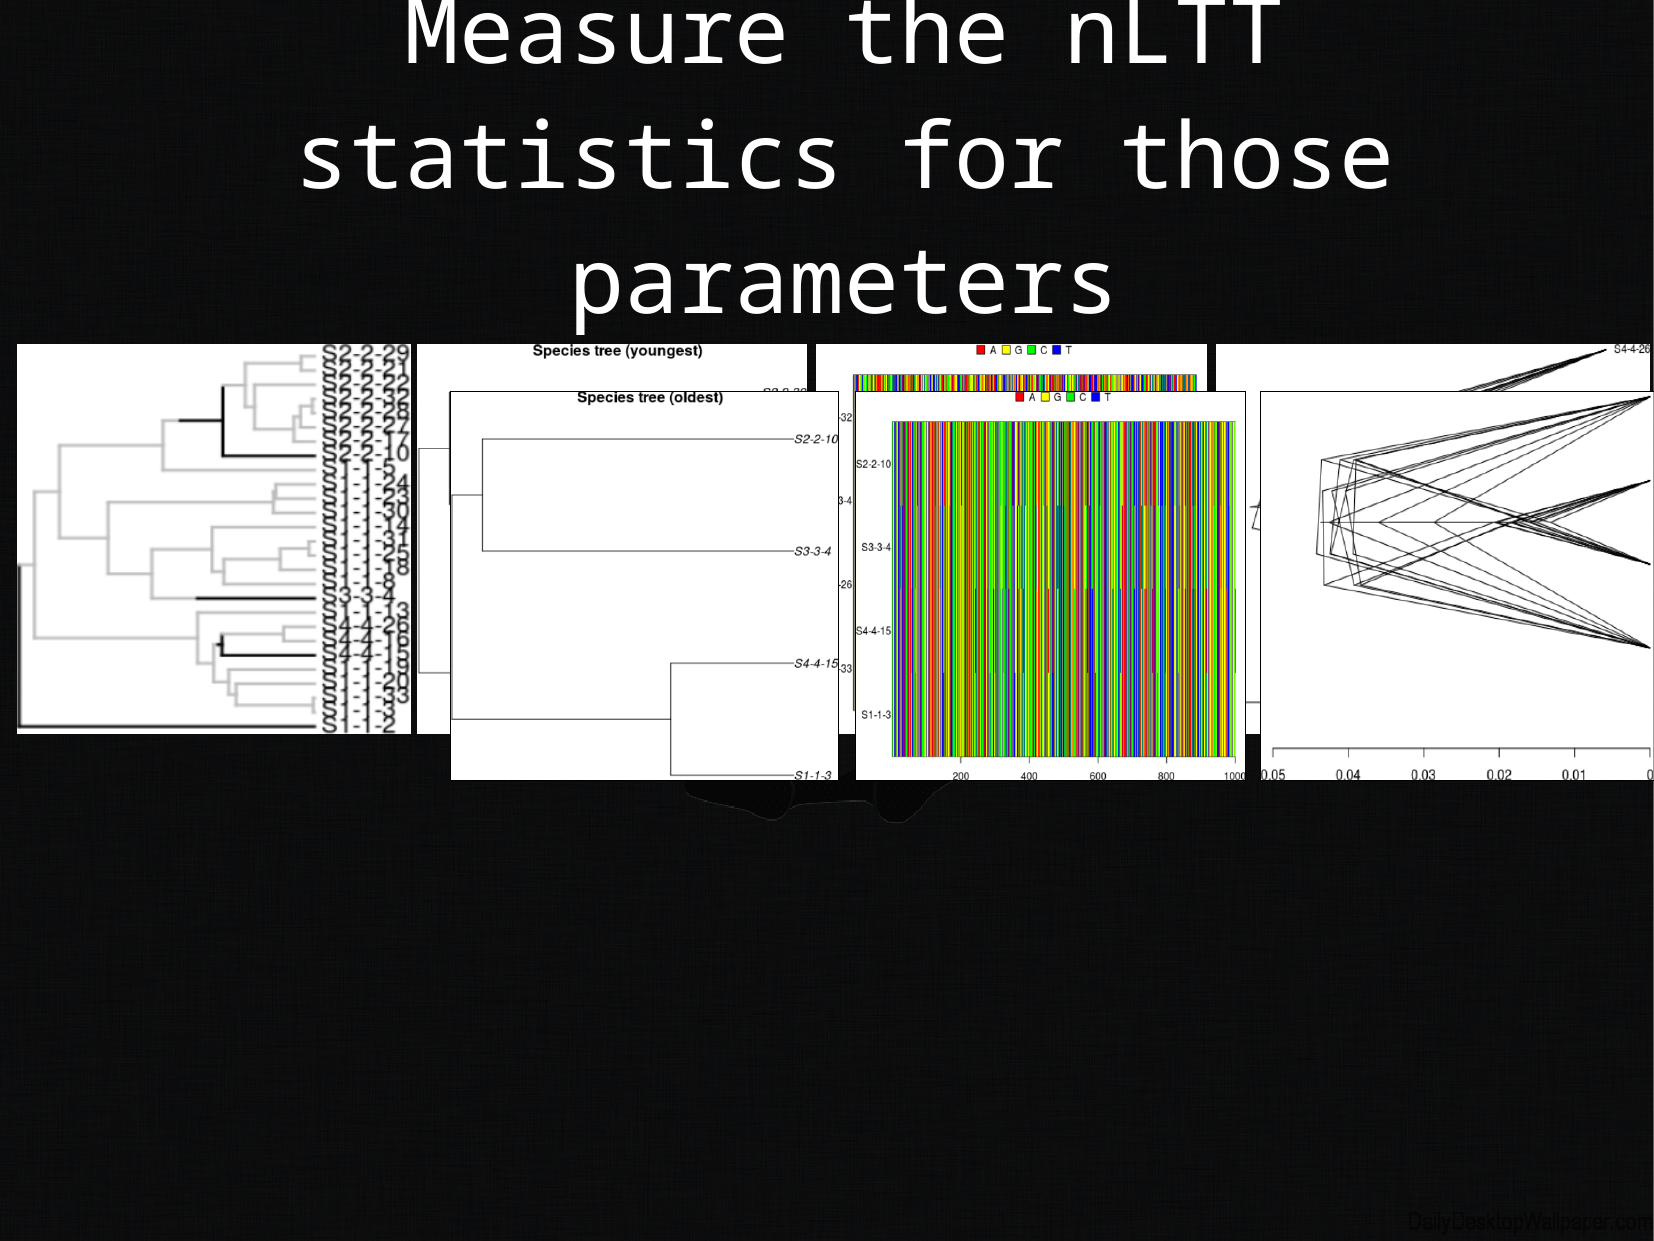

# Measure the nLTT statistics for those parameters